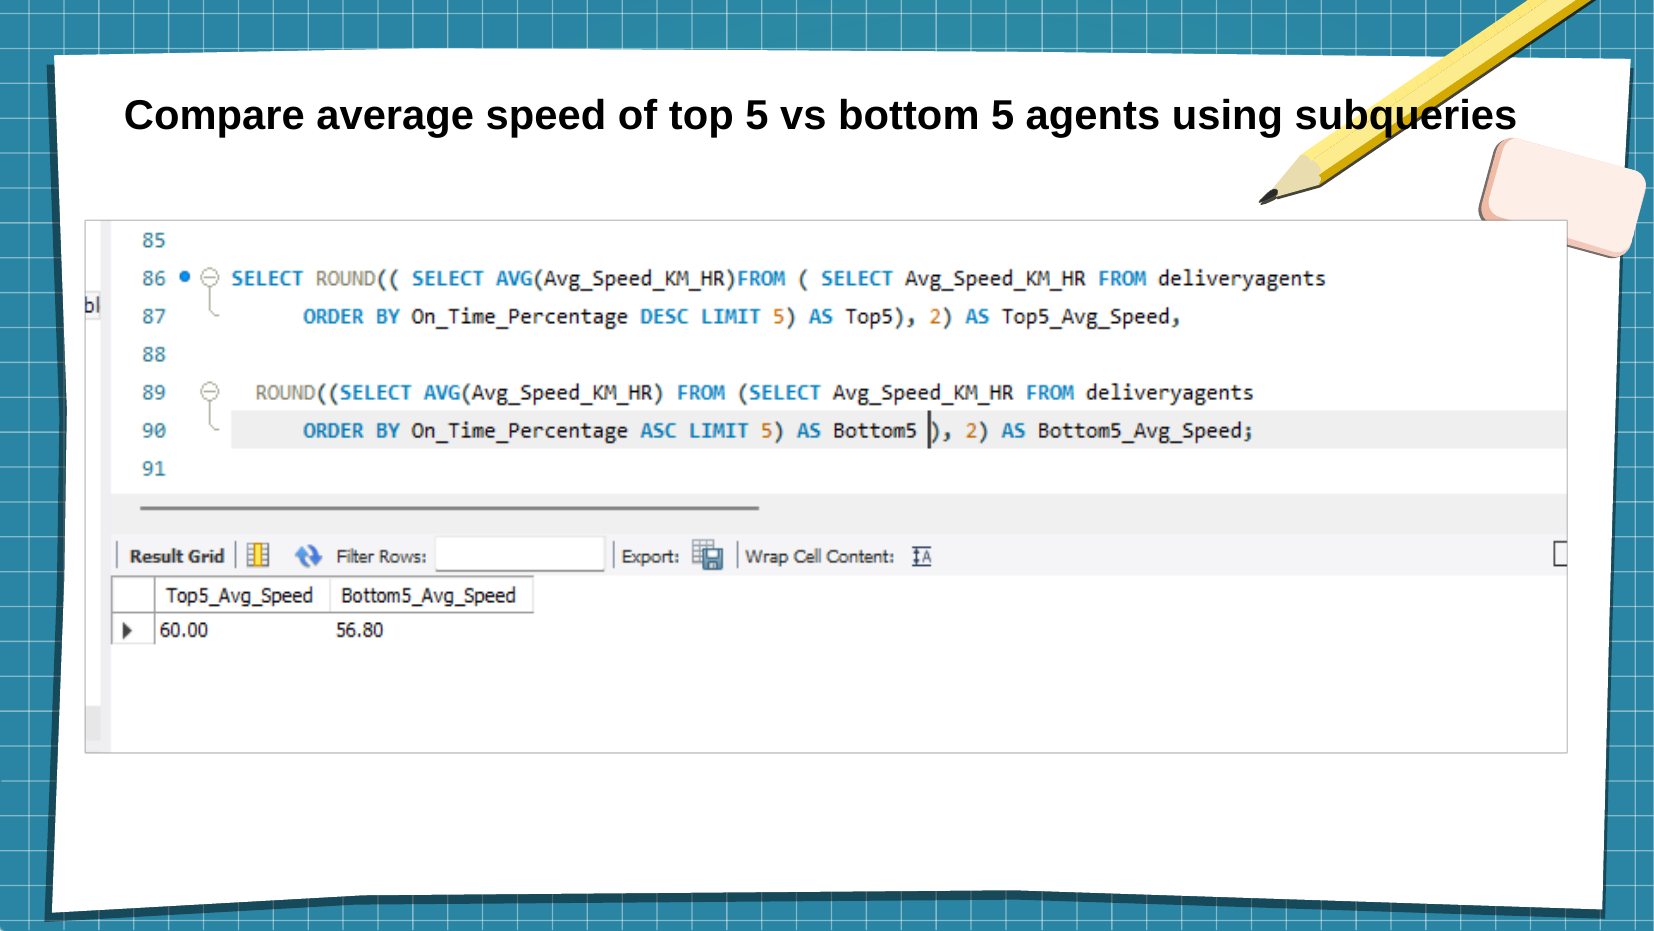

# Compare average speed of top 5 vs bottom 5 agents using subqueries